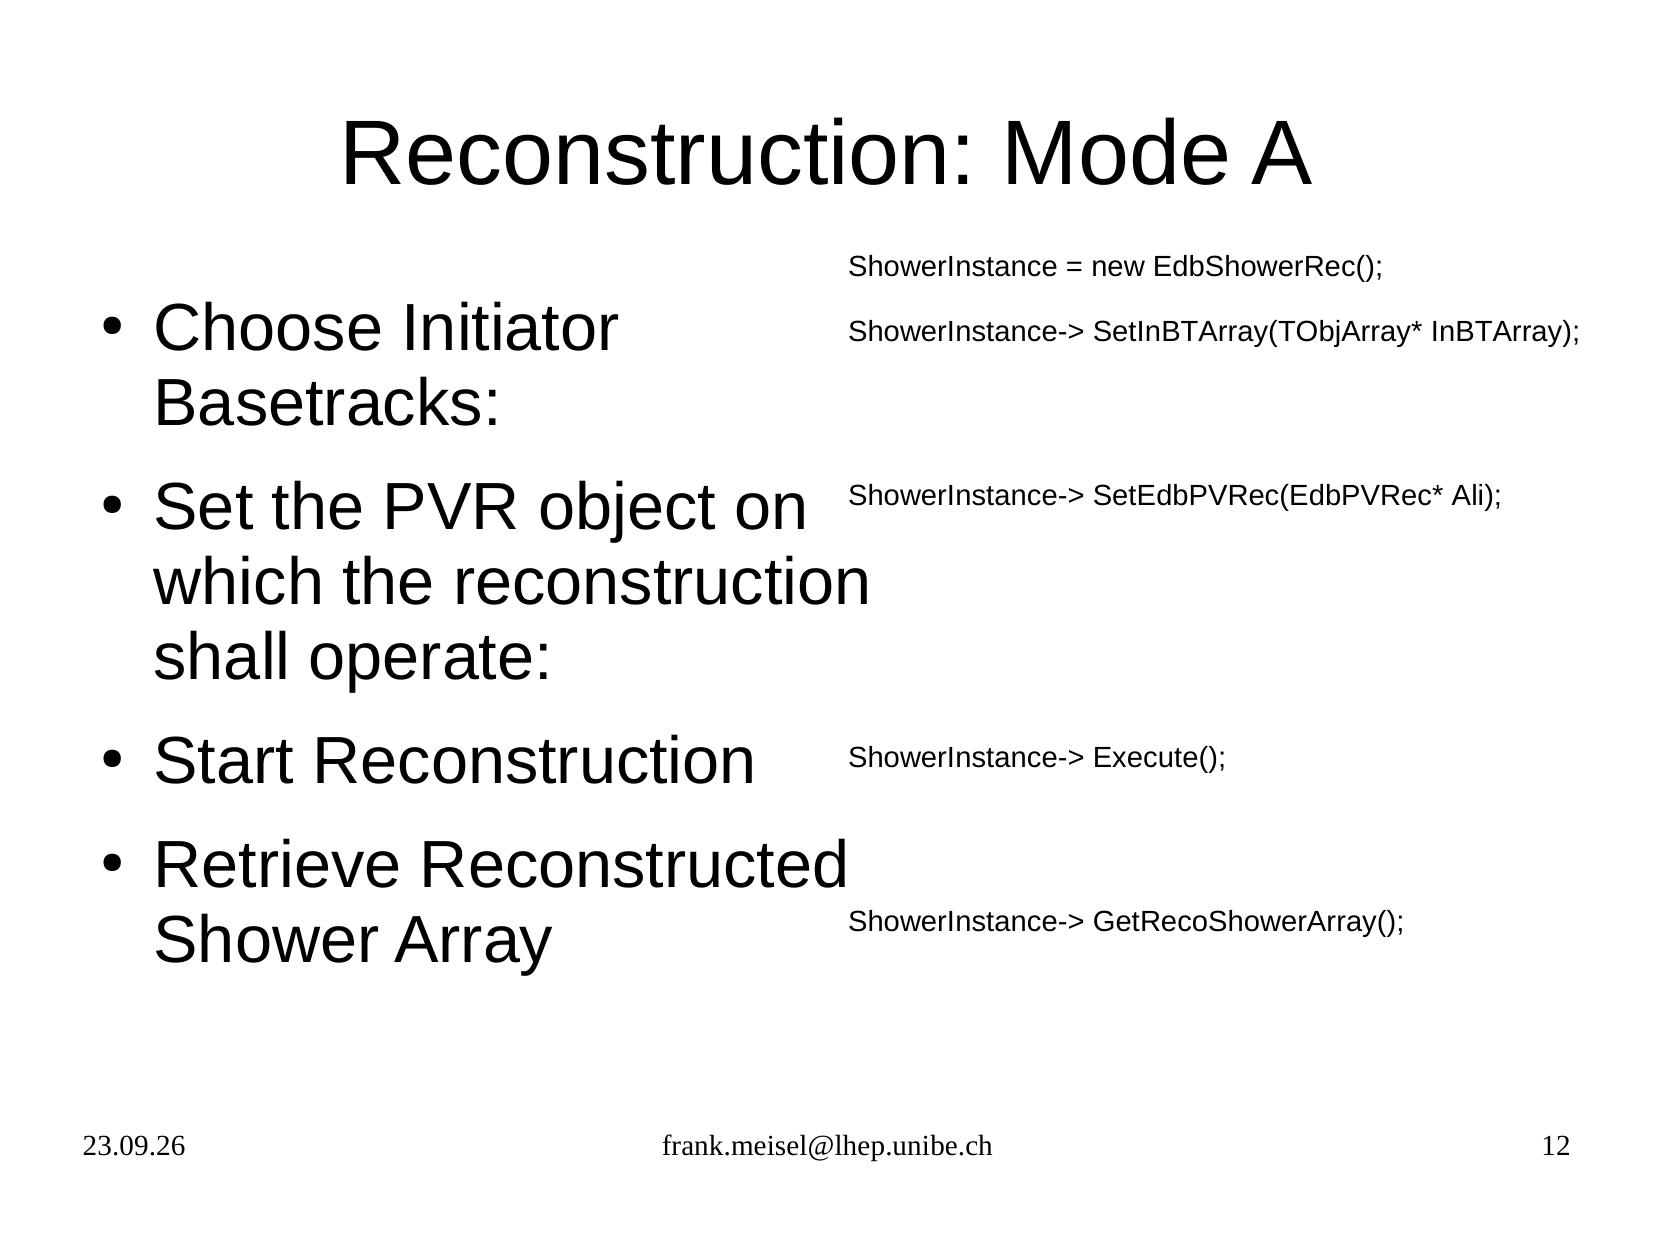

# Reconstruction: Mode A
ShowerInstance = new EdbShowerRec();
ShowerInstance-> SetInBTArray(TObjArray* InBTArray);
ShowerInstance-> SetEdbPVRec(EdbPVRec* Ali);
ShowerInstance-> Execute();
ShowerInstance-> GetRecoShowerArray();
Choose Initiator Basetracks:
Set the PVR object on which the reconstruction shall operate:
Start Reconstruction
Retrieve Reconstructed Shower Array
frank.meisel@lhep.unibe.ch
12